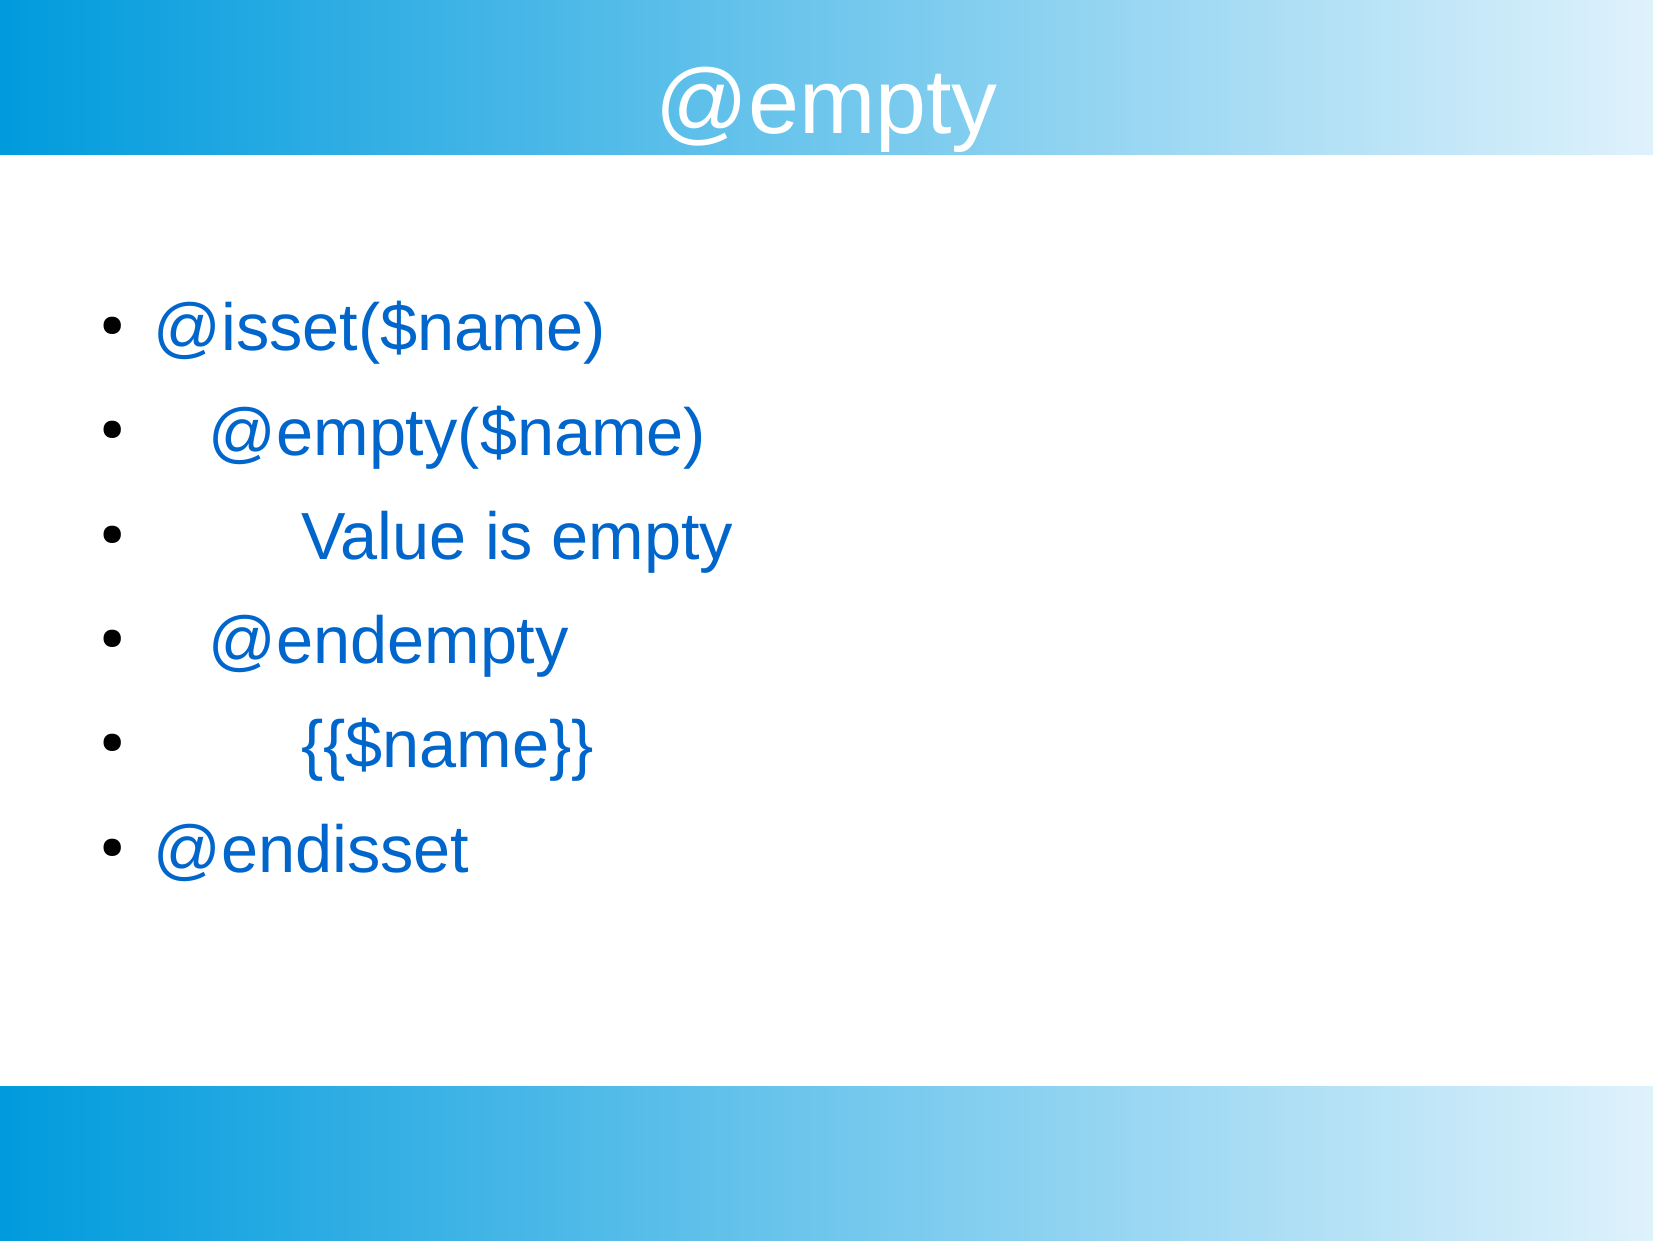

# @empty
@isset($name)
 @empty($name)
 Value is empty
 @endempty
 {{$name}}
@endisset